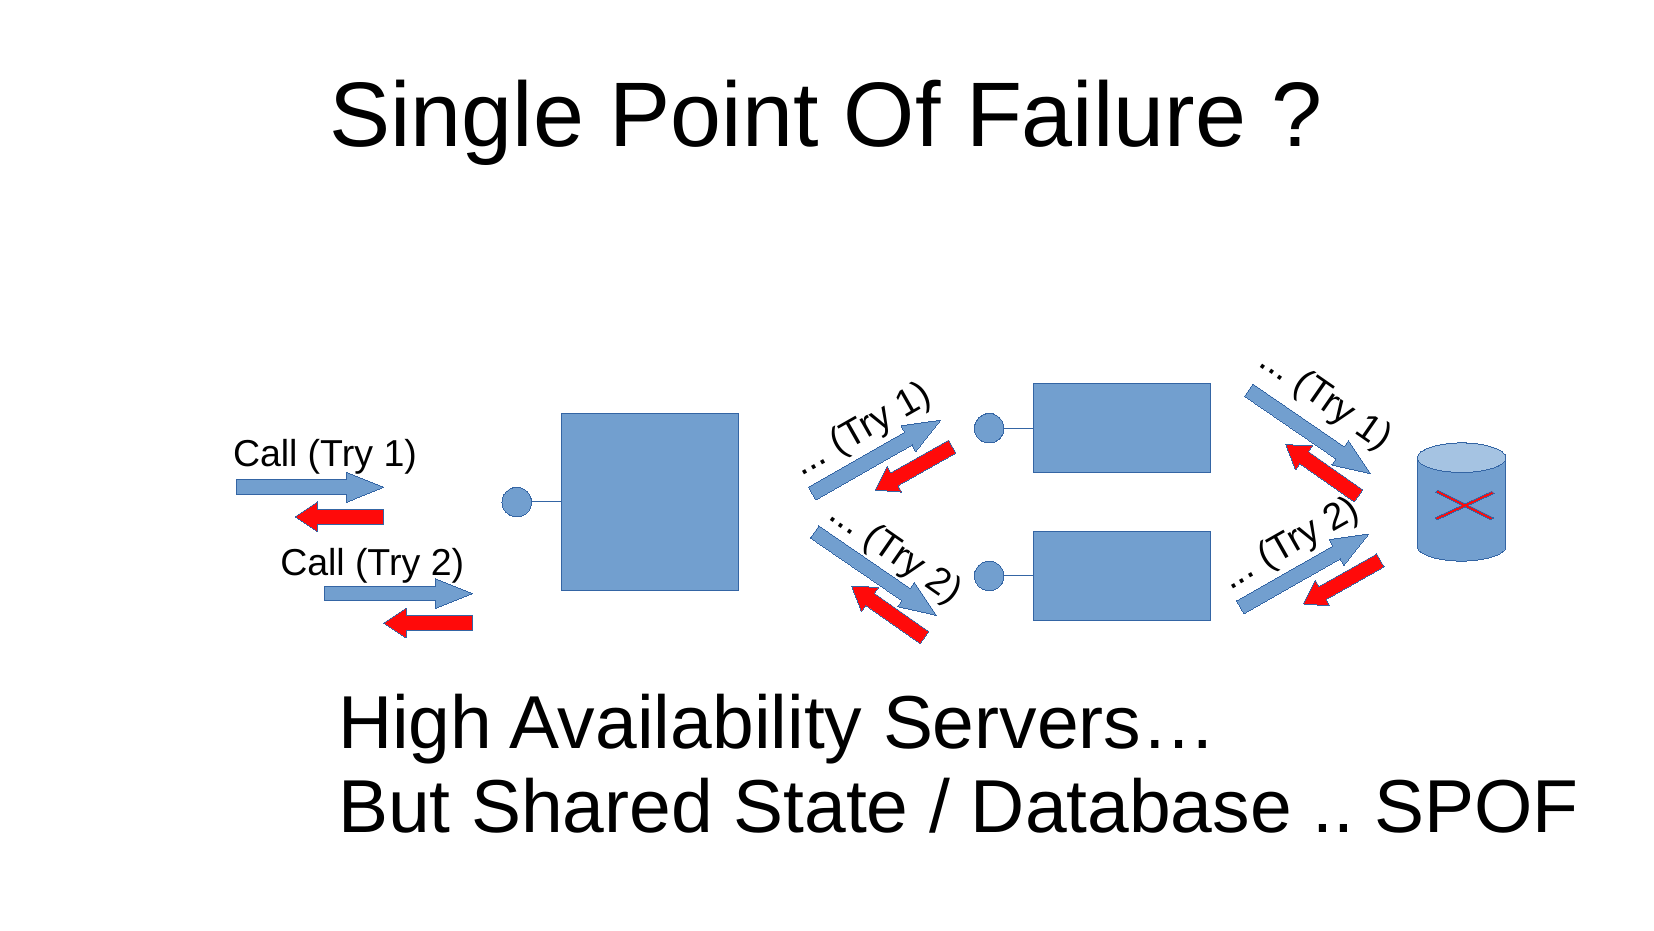

# Single Point Of Failure ?
... (Try 1)
... (Try 1)
Call (Try 1)
... (Try 2)
... (Try 2)
Call (Try 2)
High Availability Servers…
But Shared State / Database .. SPOF